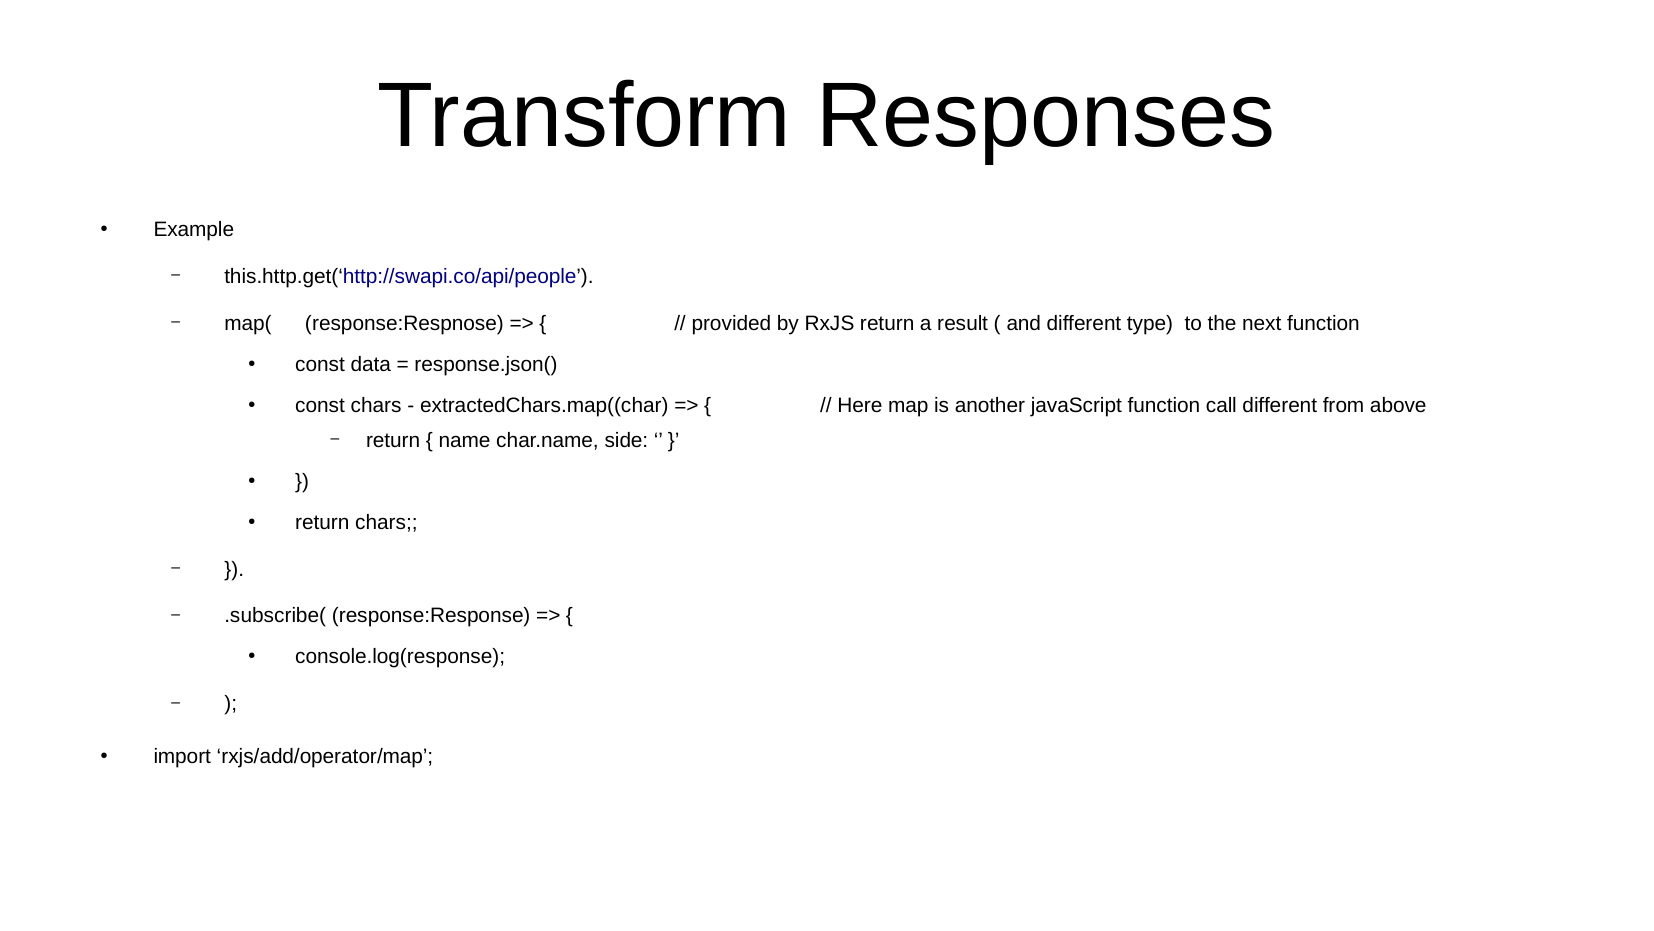

# Transform Responses
Example
this.http.get(‘http://swapi.co/api/people’).
map(	 (response:Respnose) => { 		// provided by RxJS return a result ( and different type) to the next function
const data = response.json()
const chars - extractedChars.map((char) => {		// Here map is another javaScript function call different from above
return { name char.name, side: ‘’ }’
})
return chars;;
}).
.subscribe( (response:Response) => {
console.log(response);
);
import ‘rxjs/add/operator/map’;